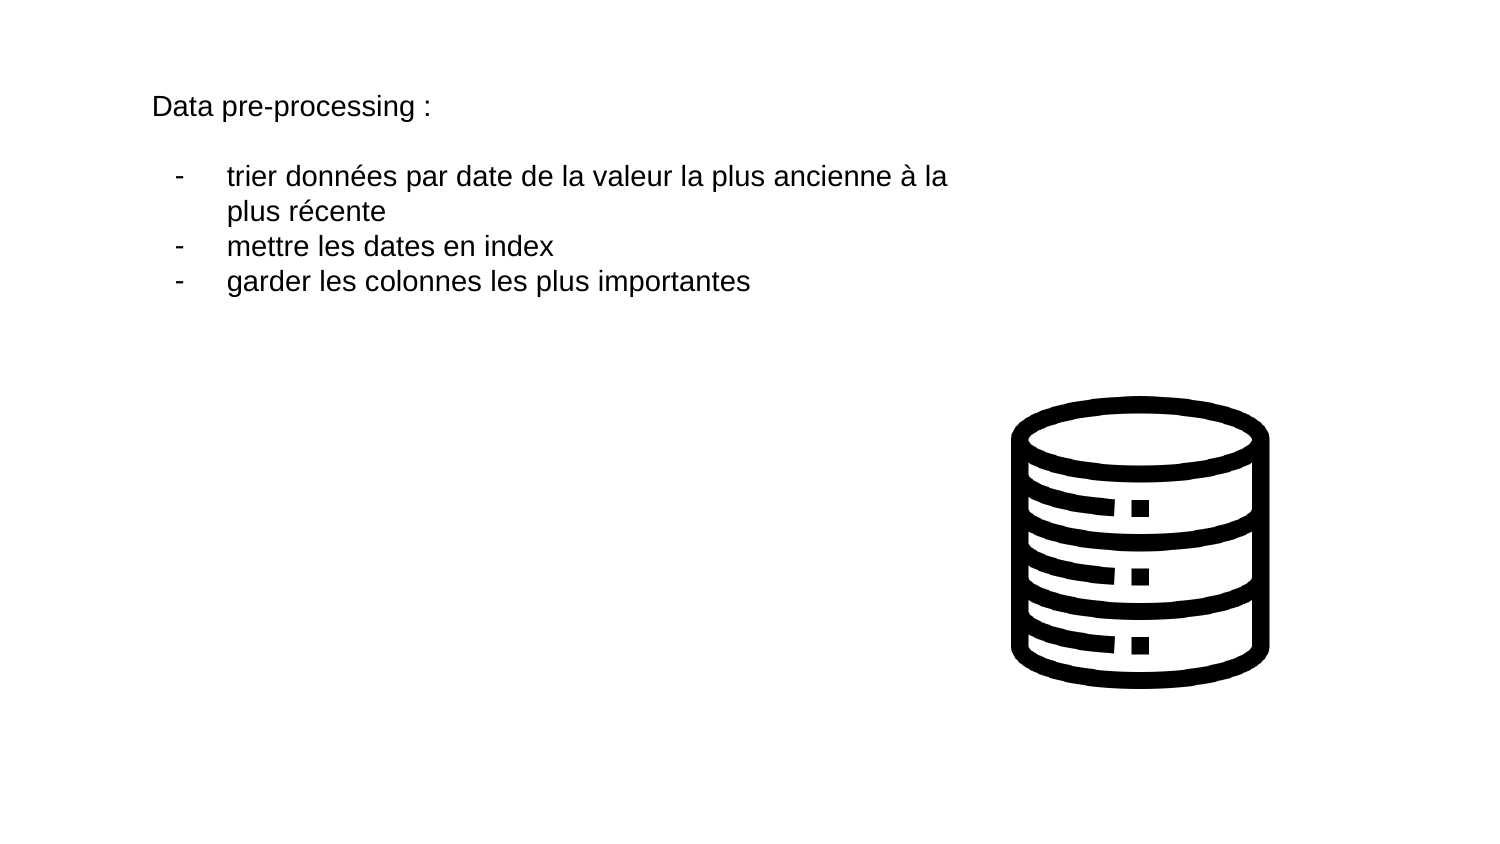

Data pre-processing :
trier données par date de la valeur la plus ancienne à la plus récente
mettre les dates en index
garder les colonnes les plus importantes